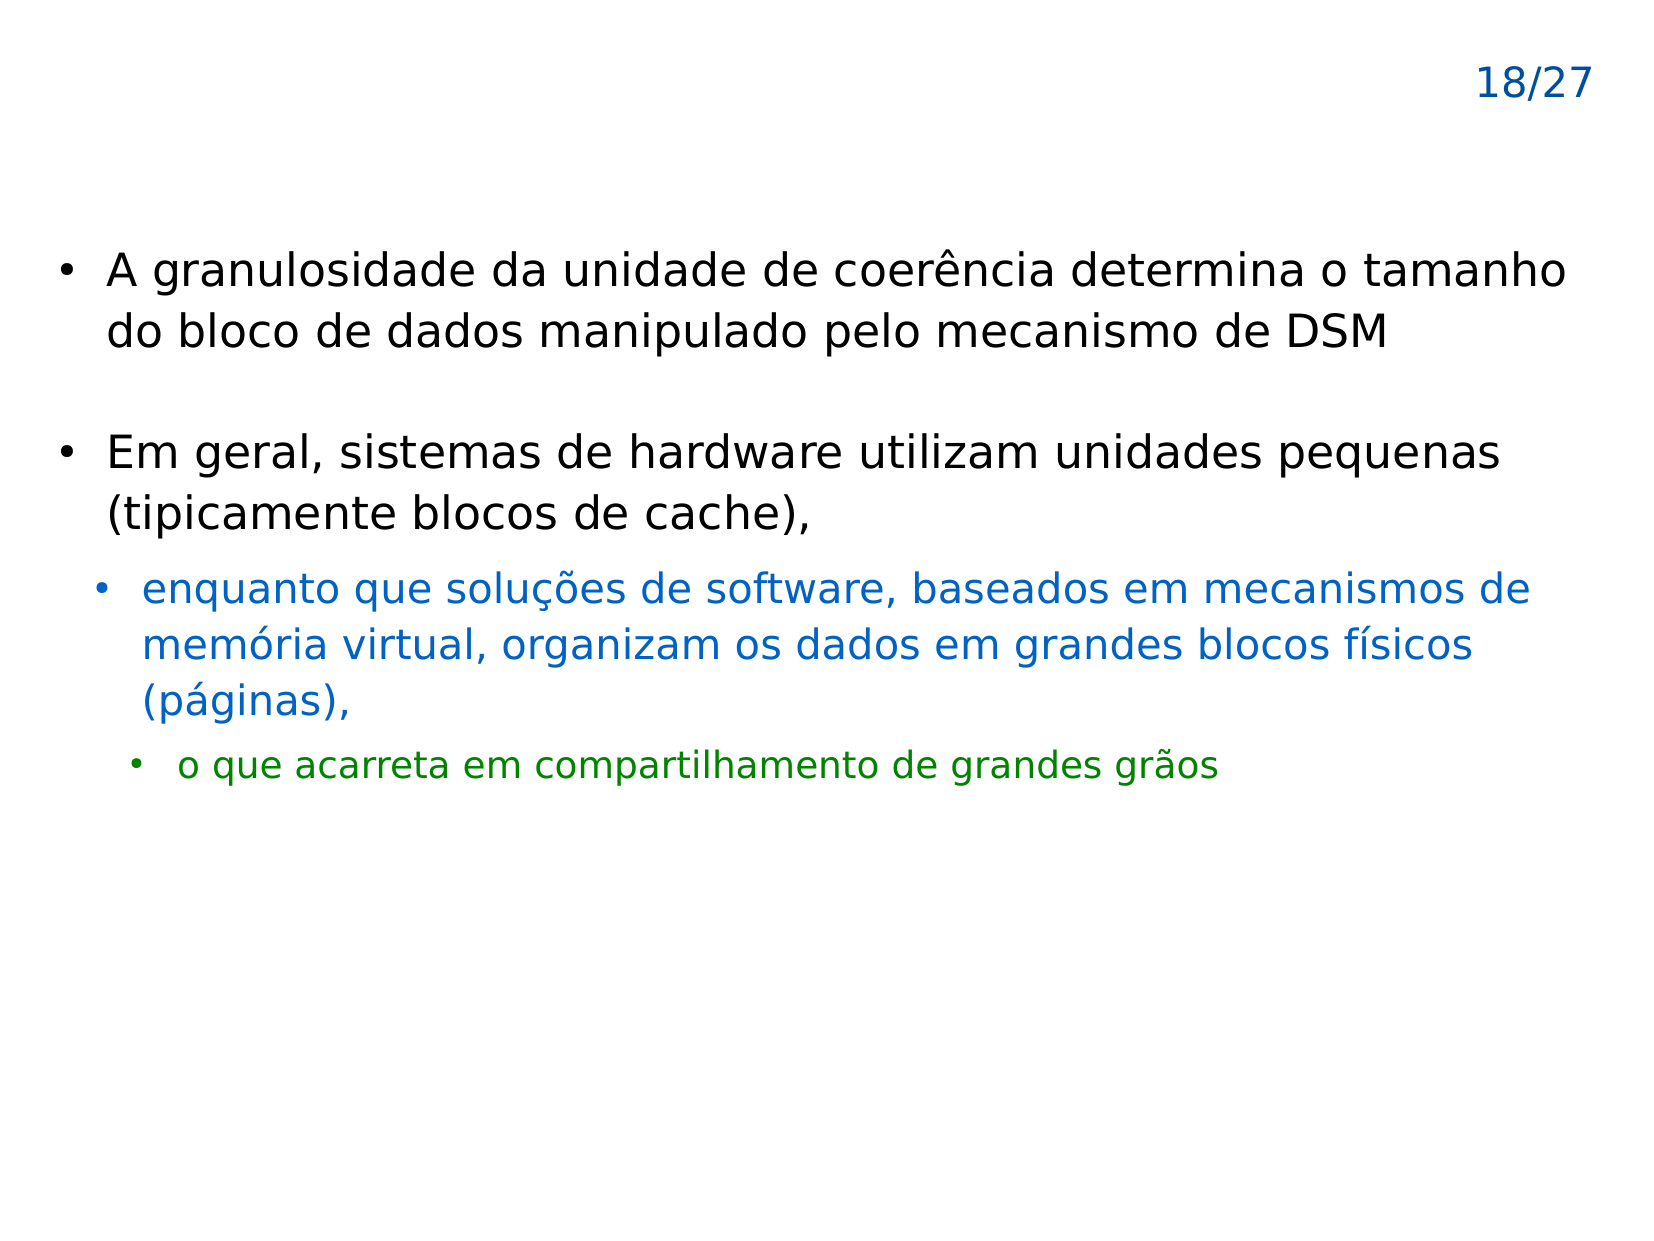

#
18
A granulosidade da unidade de coerência determina o tamanho do bloco de dados manipulado pelo mecanismo de DSM
Em geral, sistemas de hardware utilizam unidades pequenas (tipicamente blocos de cache),
enquanto que soluções de software, baseados em mecanismos de memória virtual, organizam os dados em grandes blocos físicos (páginas),
o que acarreta em compartilhamento de grandes grãos